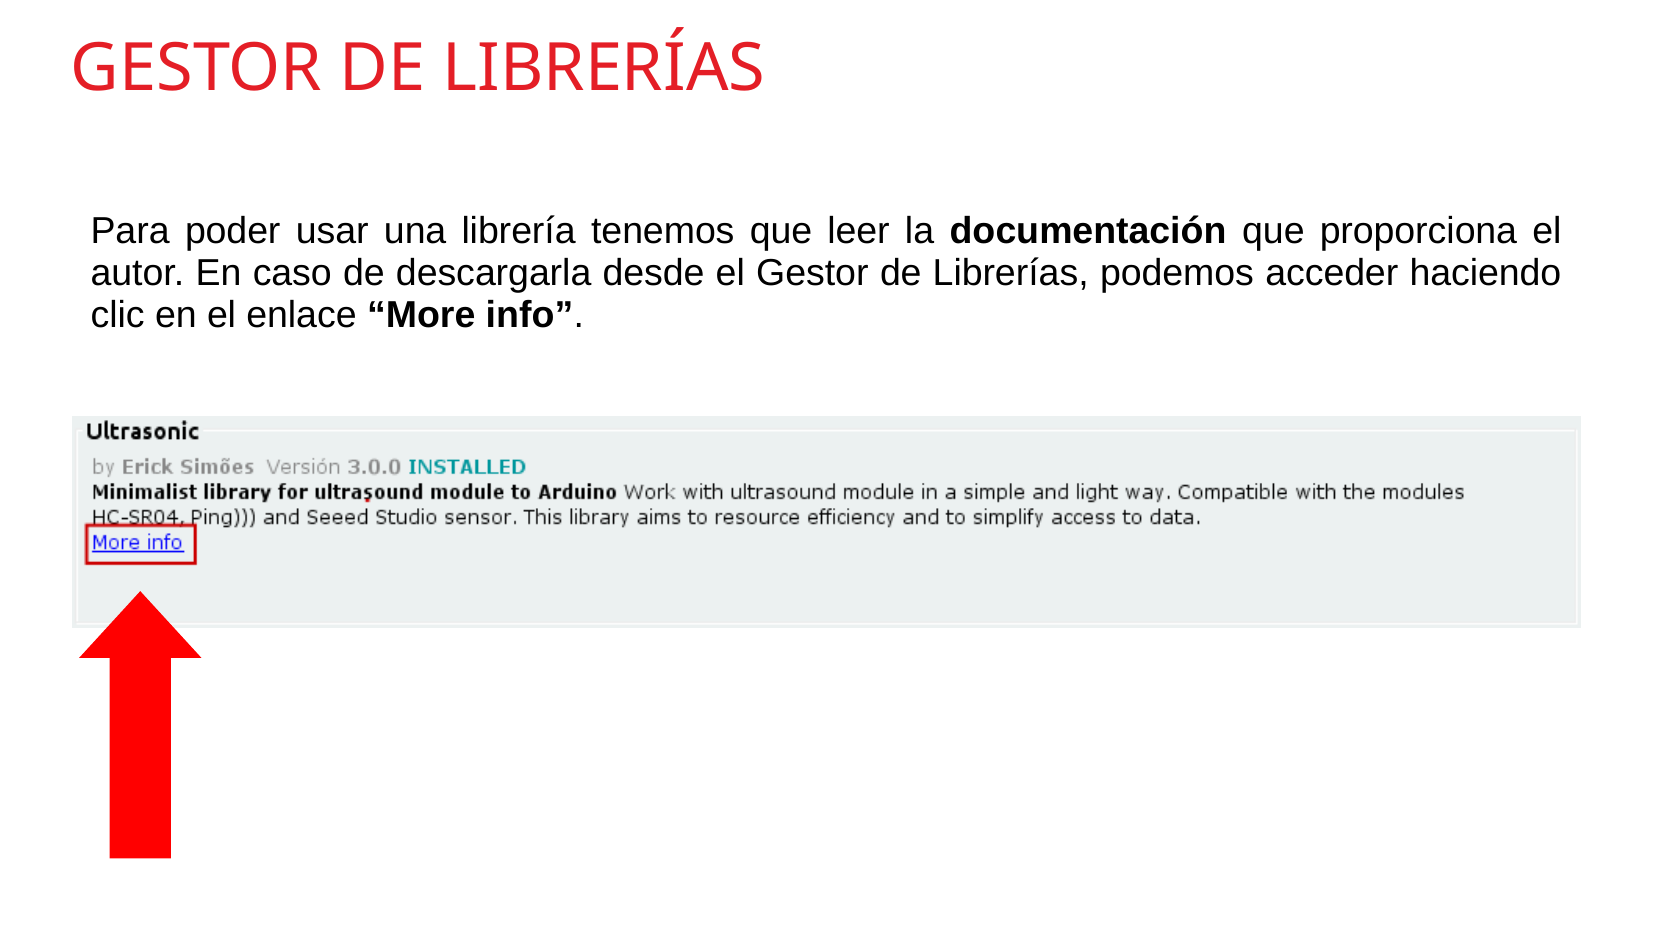

# GESTOR DE LIBRERÍAS
Para poder usar una librería tenemos que leer la documentación que proporciona el autor. En caso de descargarla desde el Gestor de Librerías, podemos acceder haciendo clic en el enlace “More info”.